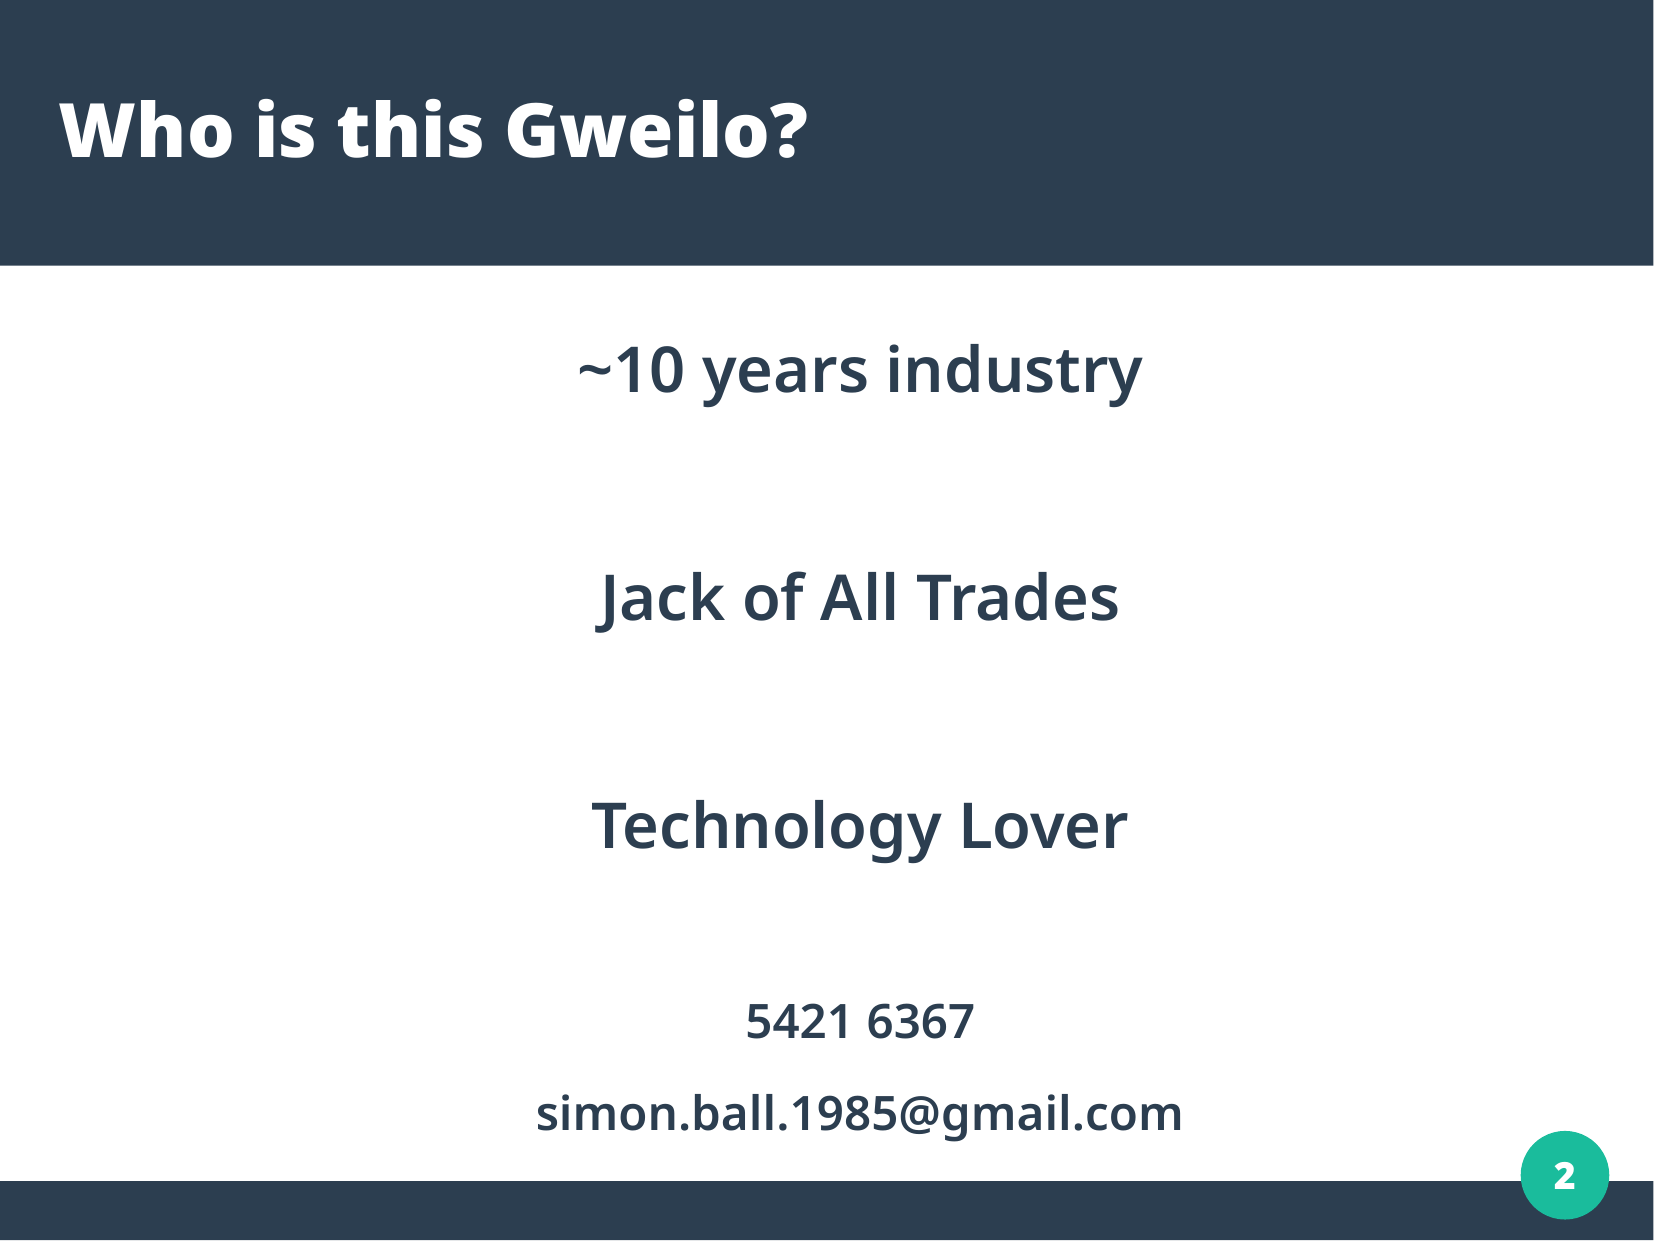

# Who is this Gweilo?
~10 years industry
Jack of All Trades
Technology Lover
5421 6367
simon.ball.1985@gmail.com
2